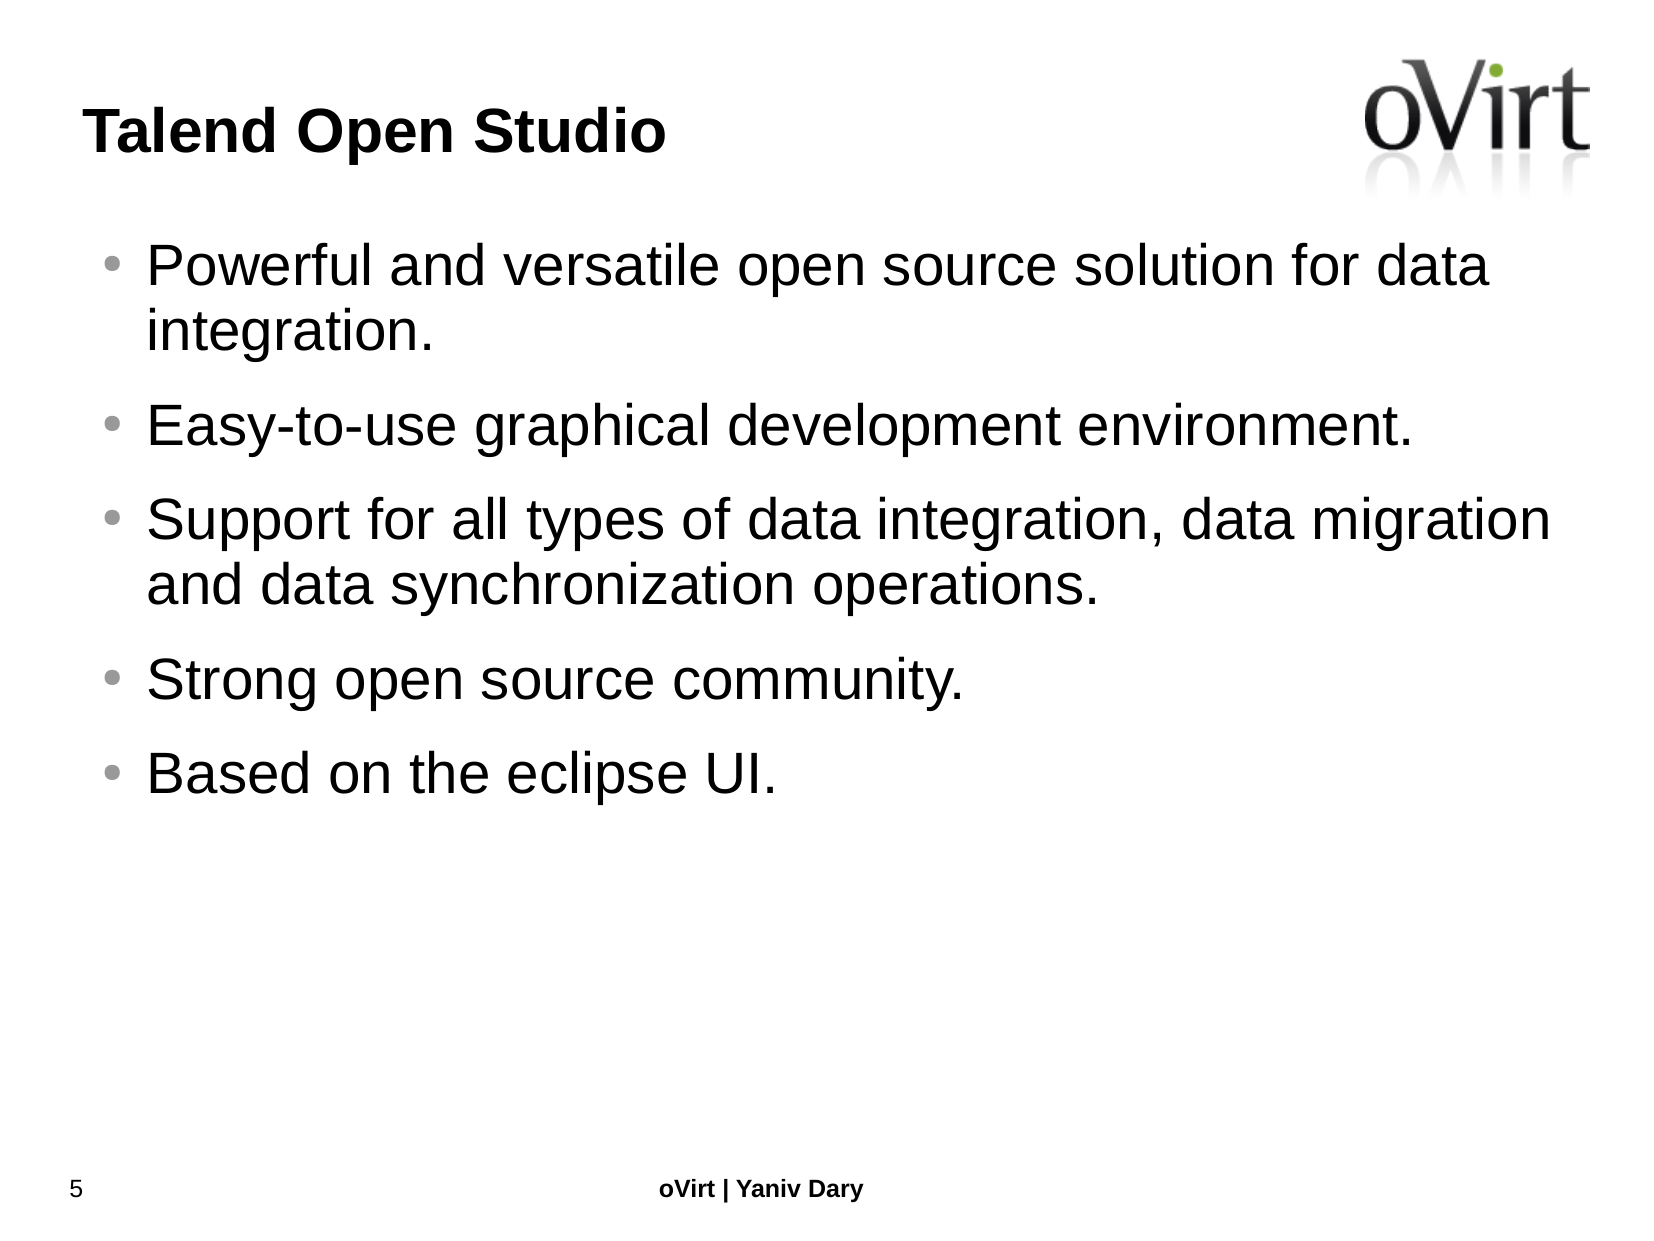

# Talend Open Studio
Powerful and versatile open source solution for data integration.
Easy-to-use graphical development environment.
Support for all types of data integration, data migration and data synchronization operations.
Strong open source community.
Based on the eclipse UI.